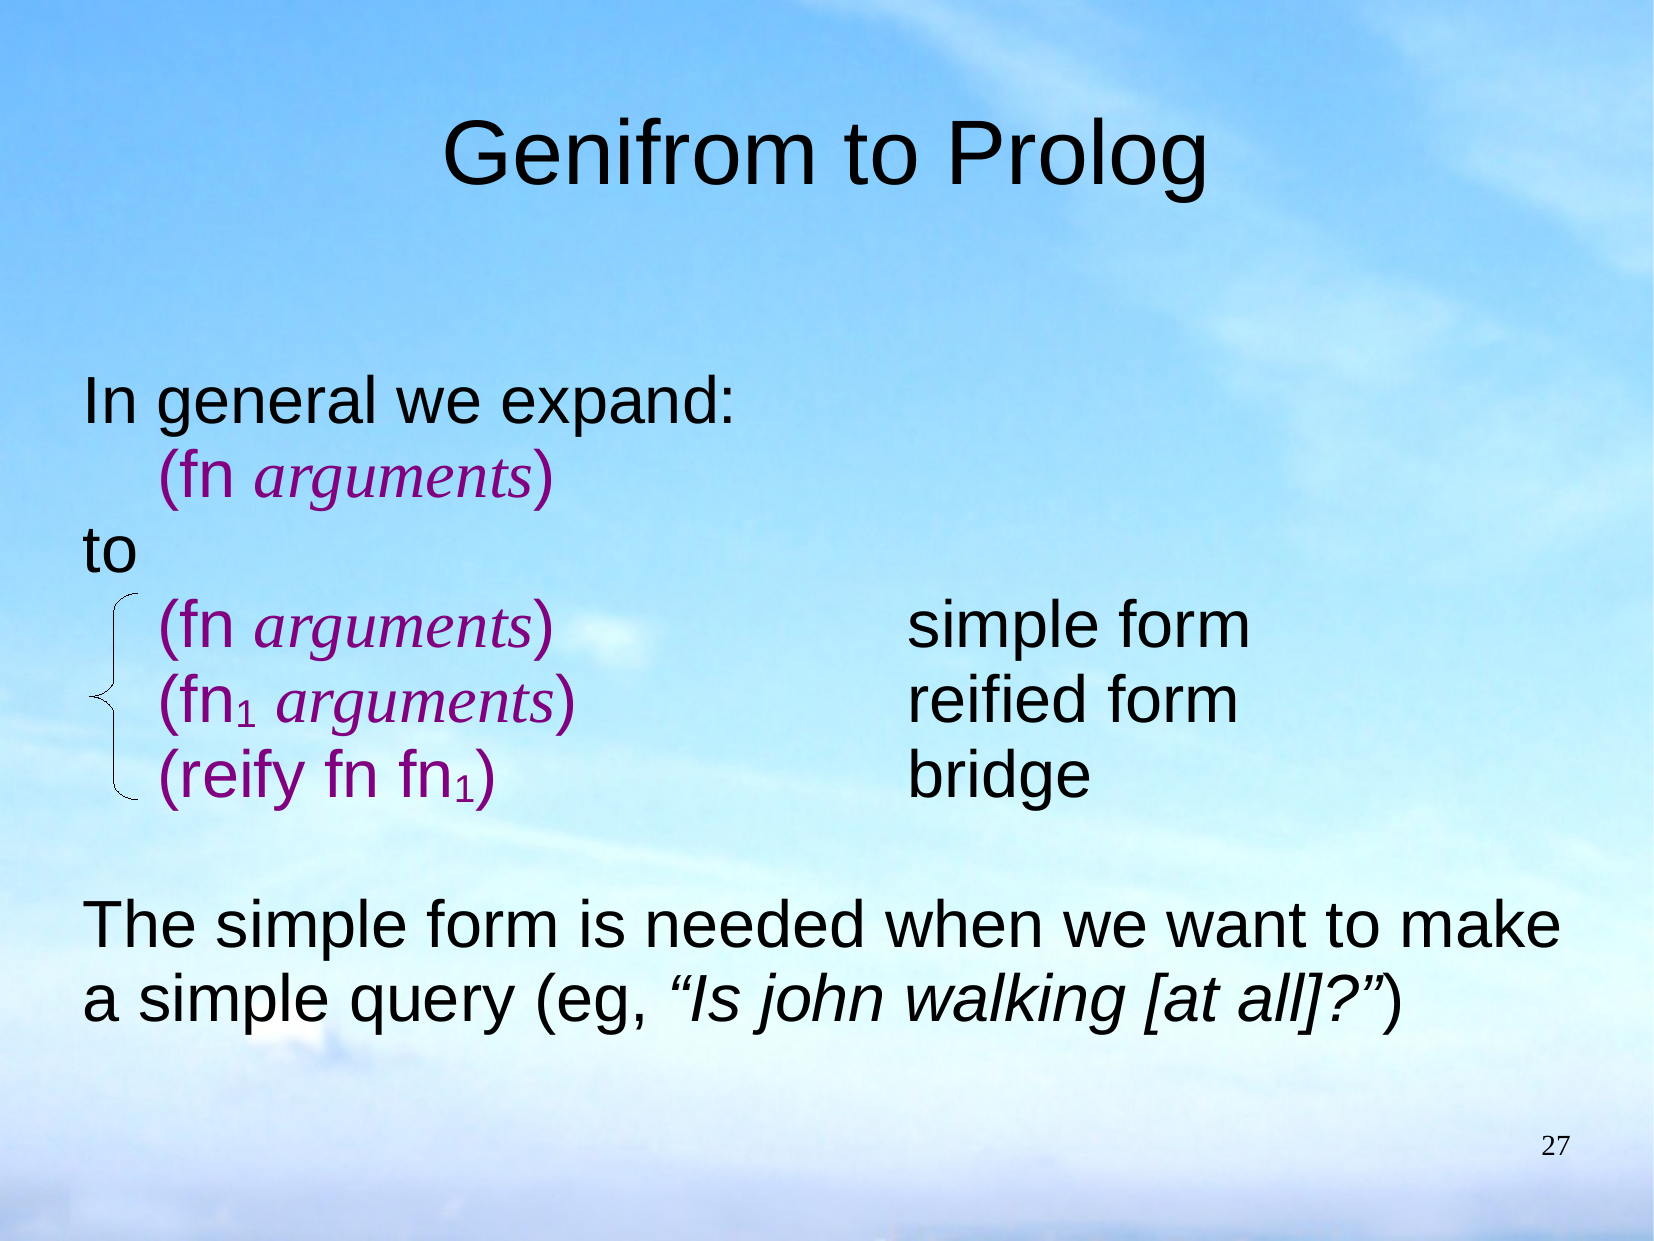

# Genifrom to Prolog
In general we expand:
	(fn arguments)
to
	(fn arguments)					simple form
	(fn1 arguments)					reified form
	(reify fn fn1)						bridge
The simple form is needed when we want to make a simple query (eg, “Is john walking [at all]?”)
27